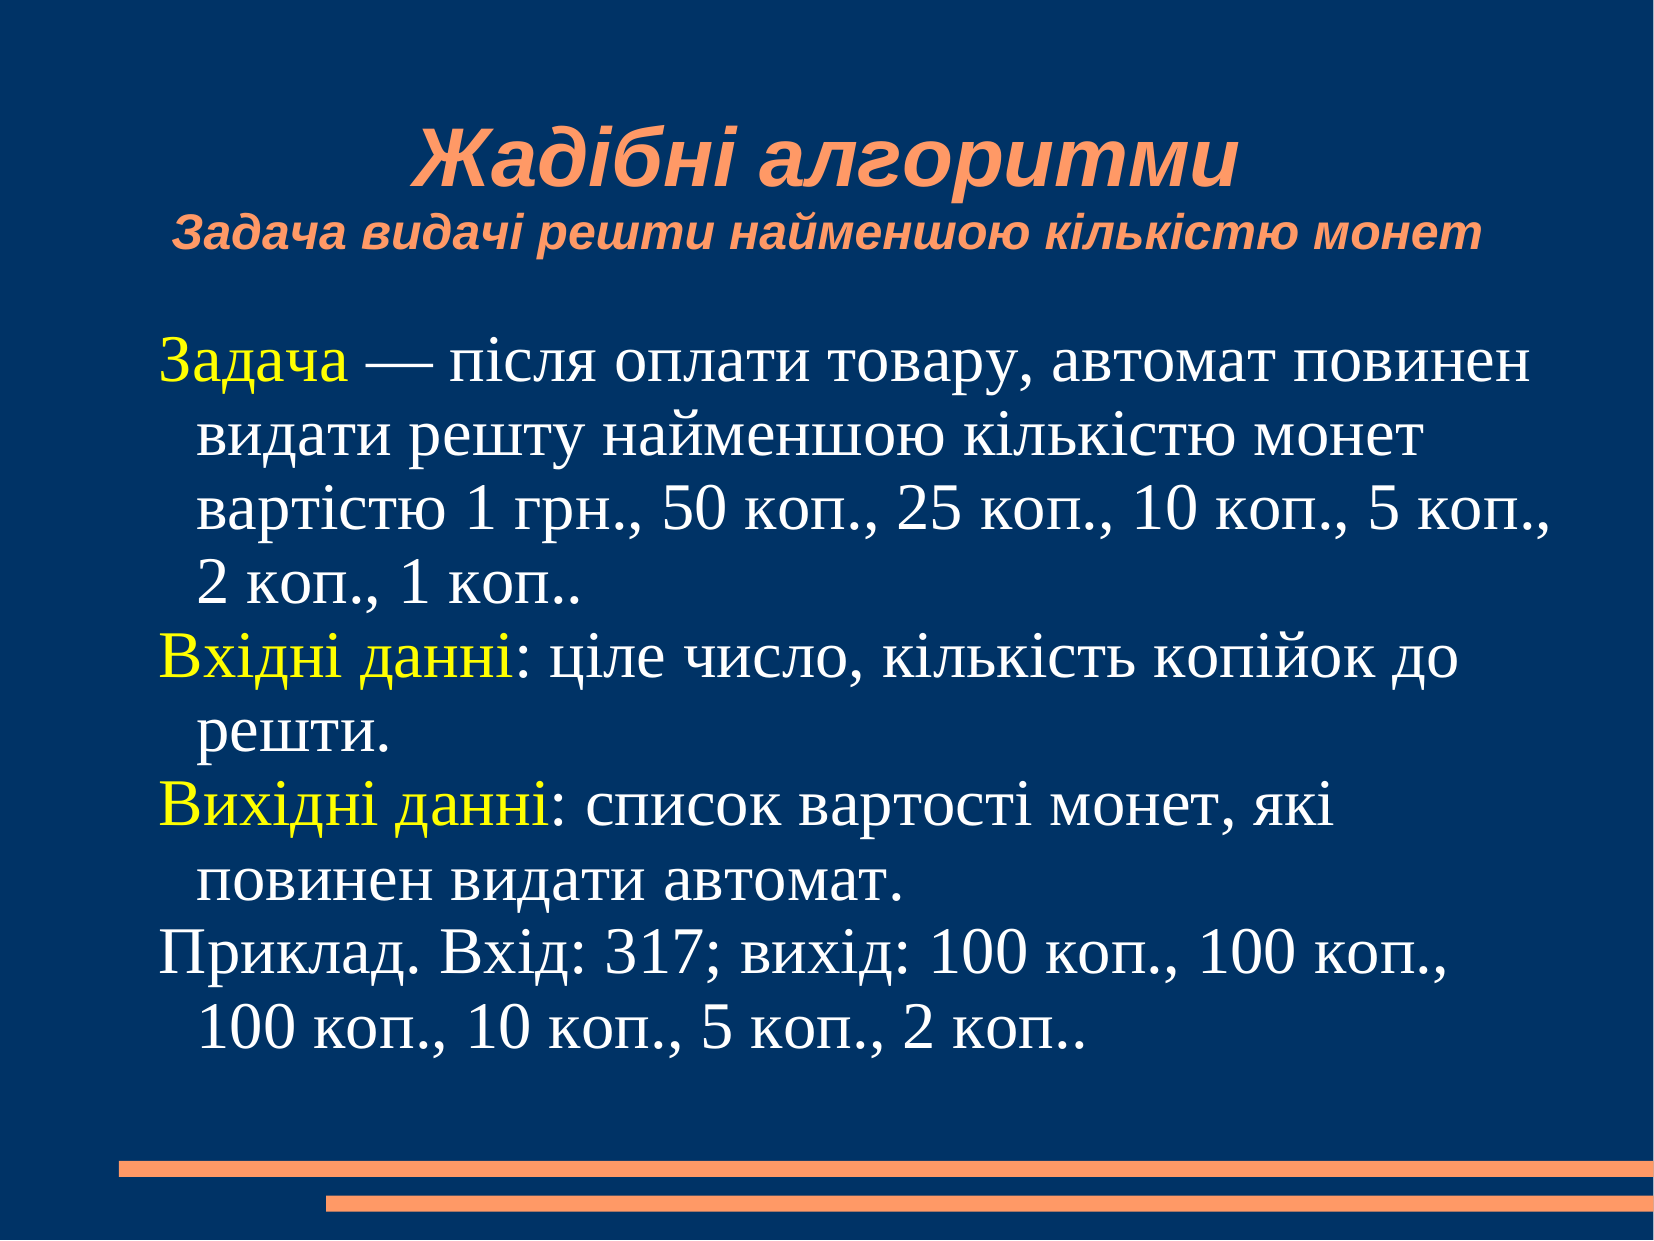

Жадібні алгоритми
Задача видачі решти найменшою кількістю монет
# Задача — після оплати товару, автомат повинен видати решту найменшою кількістю монет вартістю 1 грн., 50 коп., 25 коп., 10 коп., 5 коп., 2 коп., 1 коп..
Вхідні данні: ціле число, кількість копійок до решти.
Вихідні данні: список вартості монет, які повинен видати автомат.
Приклад. Вхід: 317; вихід: 100 коп., 100 коп., 100 коп., 10 коп., 5 коп., 2 коп..